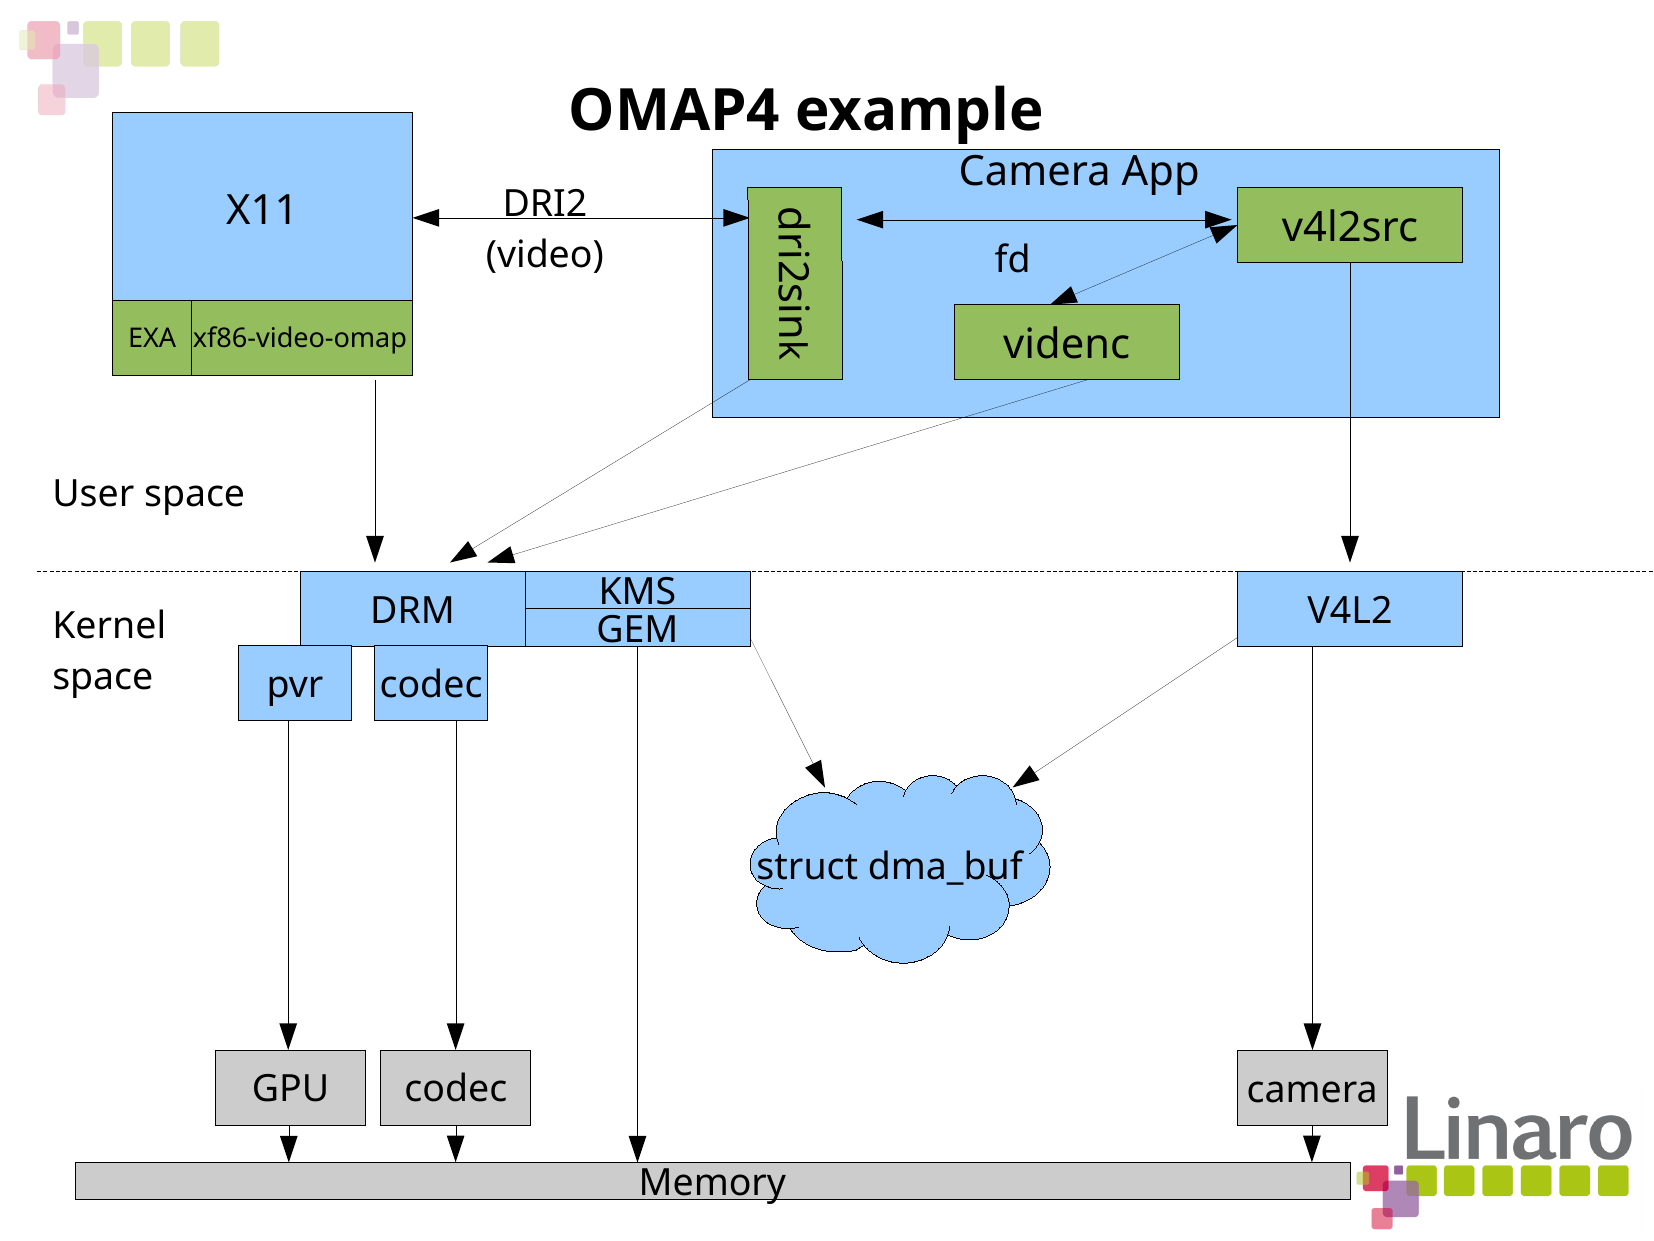

OMAP4 example
X11
Camera App
DRI2 (video)
v4l2src
fd
dri2sink
EXA
xf86-video-omap
videnc
User space
DRM
KMS
V4L2
Kernel space
GEM
pvr
codec
struct dma_buf
GPU
codec
camera
Memory